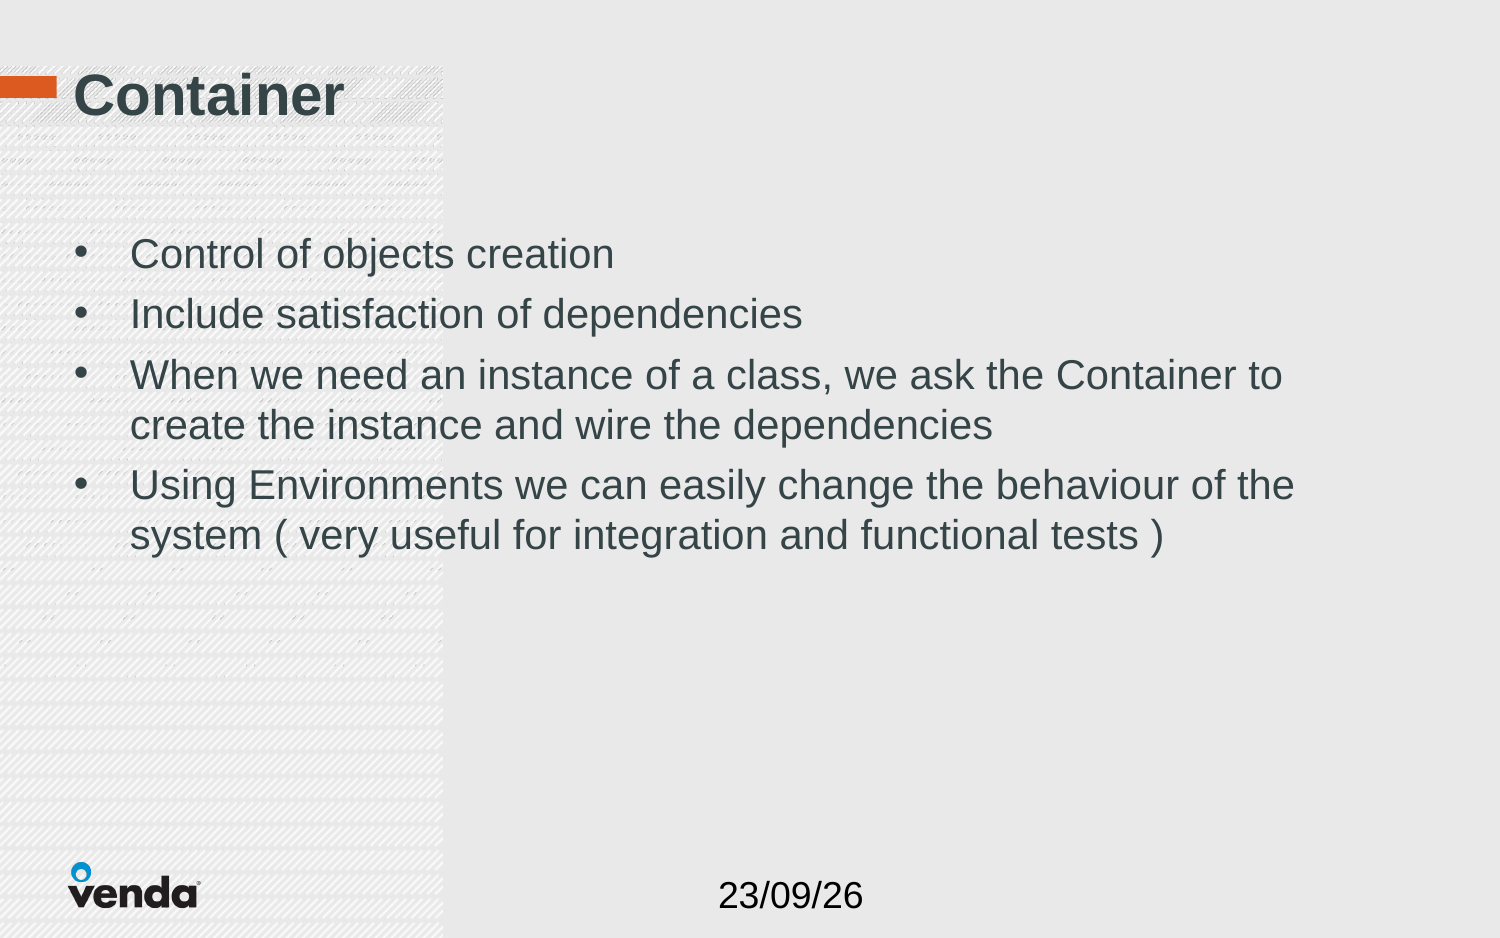

# Container
Control of objects creation
Include satisfaction of dependencies
When we need an instance of a class, we ask the Container to create the instance and wire the dependencies
Using Environments we can easily change the behaviour of the system ( very useful for integration and functional tests )